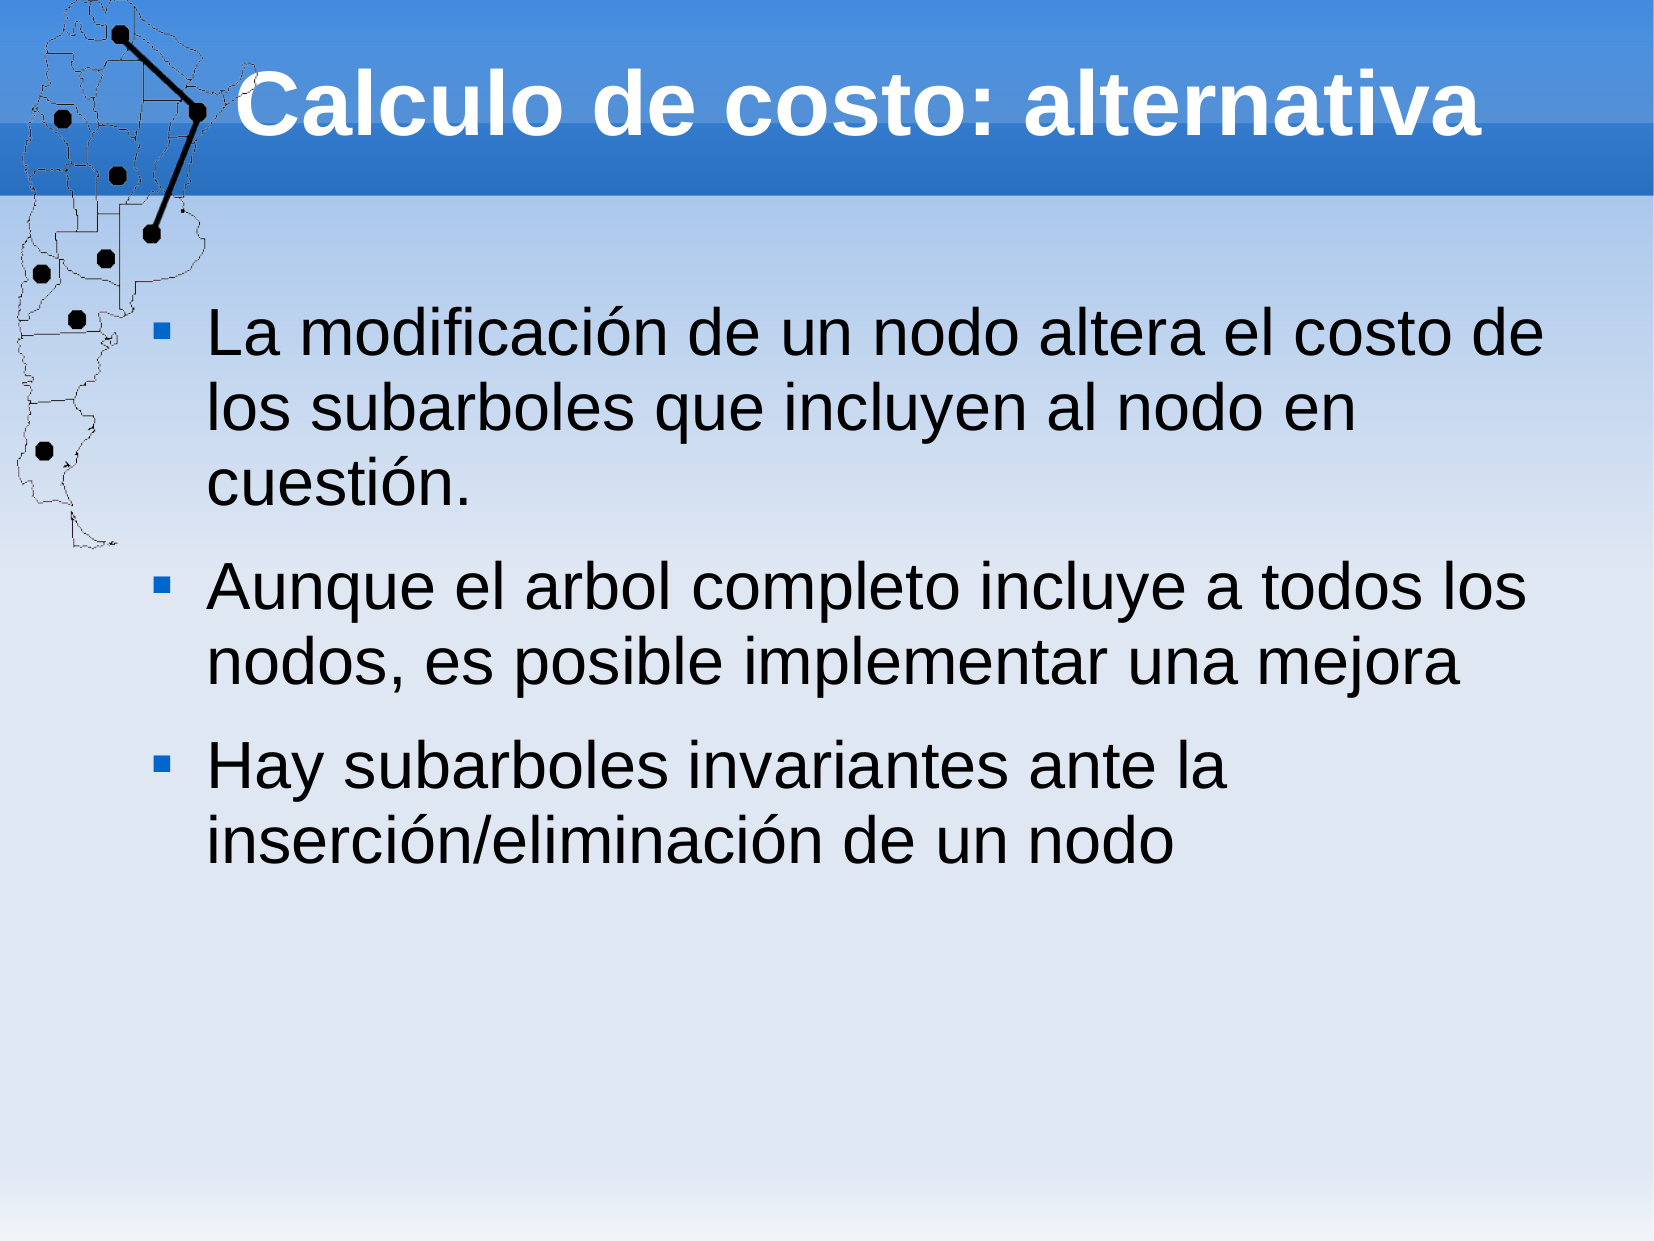

# Calculo de costo: alternativa
La modificación de un nodo altera el costo de los subarboles que incluyen al nodo en cuestión.
Aunque el arbol completo incluye a todos los nodos, es posible implementar una mejora
Hay subarboles invariantes ante la inserción/eliminación de un nodo